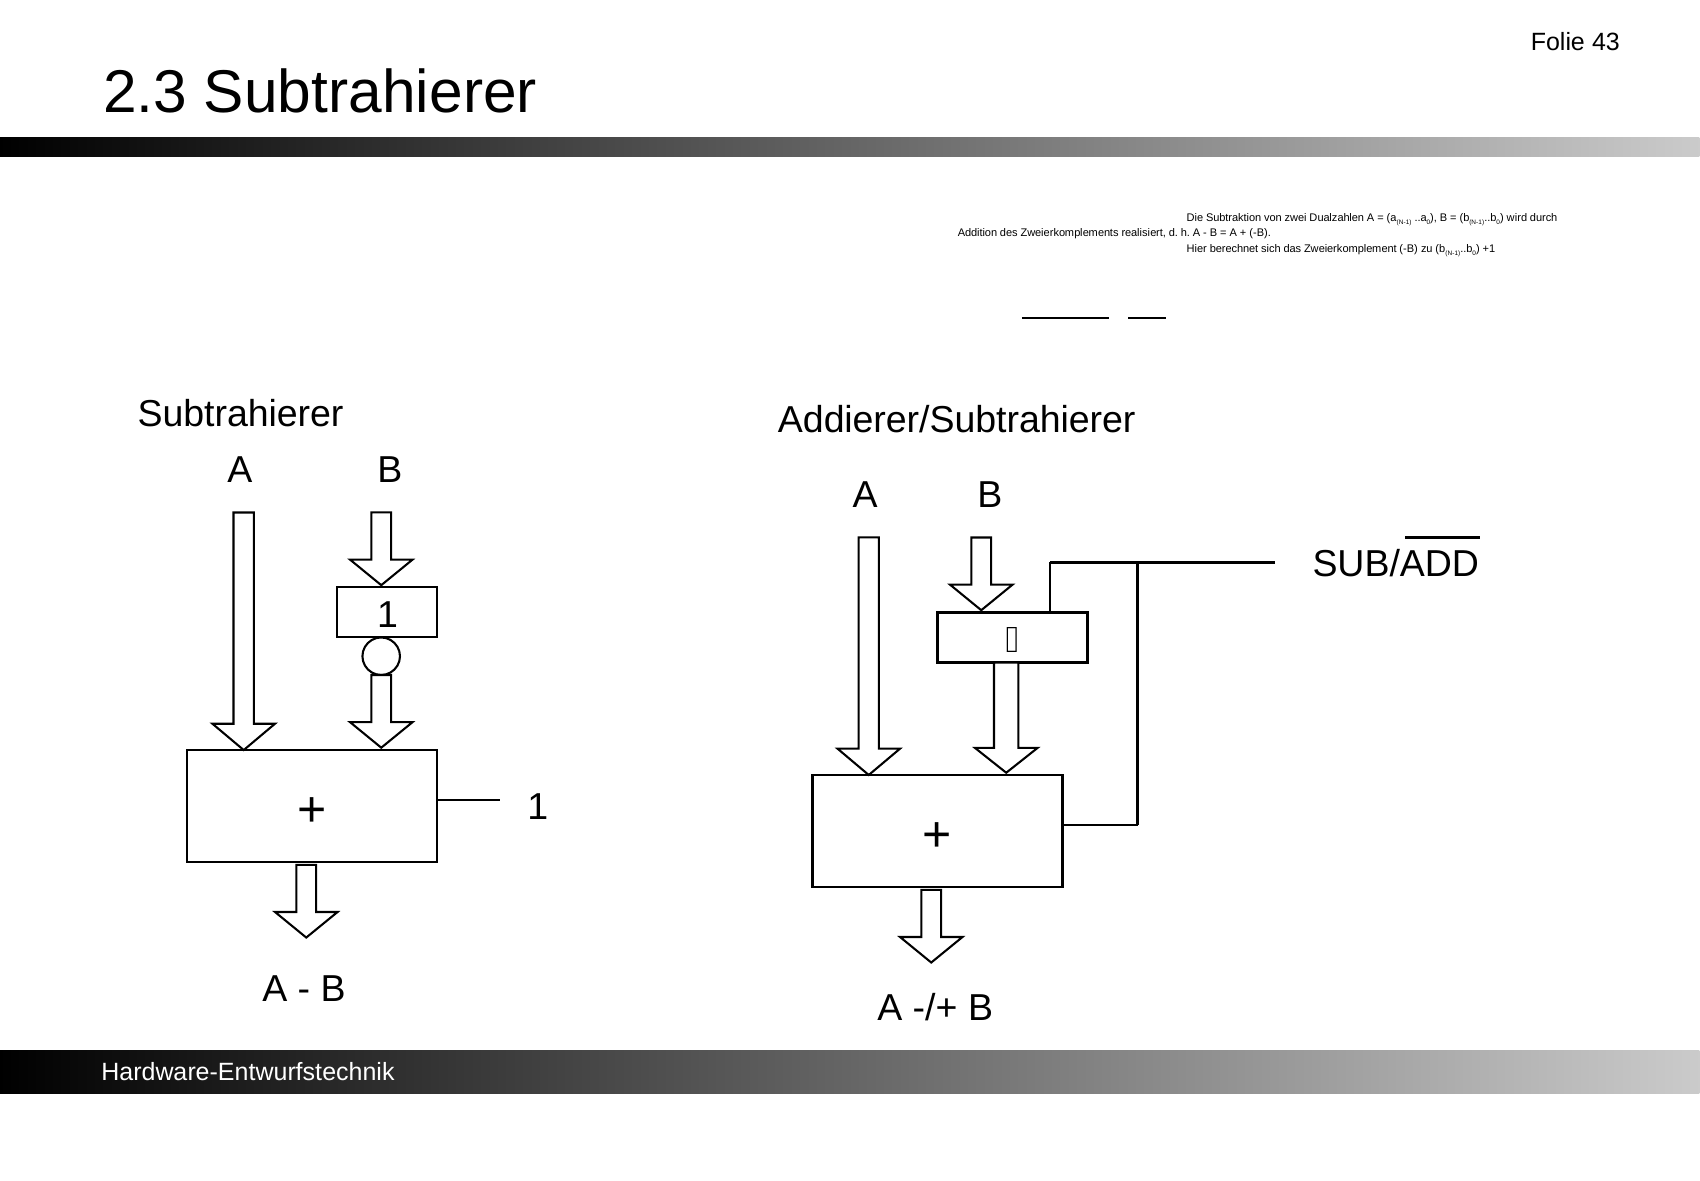

# 2.3 Subtrahierer
Die Subtraktion von zwei Dualzahlen A = (a(N-1) ..a0), B = (b(N-1)..b0) wird durch Addition des Zweierkomplements realisiert, d. h. A - B = A + (-B).
Hier berechnet sich das Zweierkomplement (-B) zu (b(N-1)..b0) +1
Subtrahierer
Addierer/Subtrahierer
A
B
A
B
SUB/ADD
1

+
1
+
A - B
A -/+ B